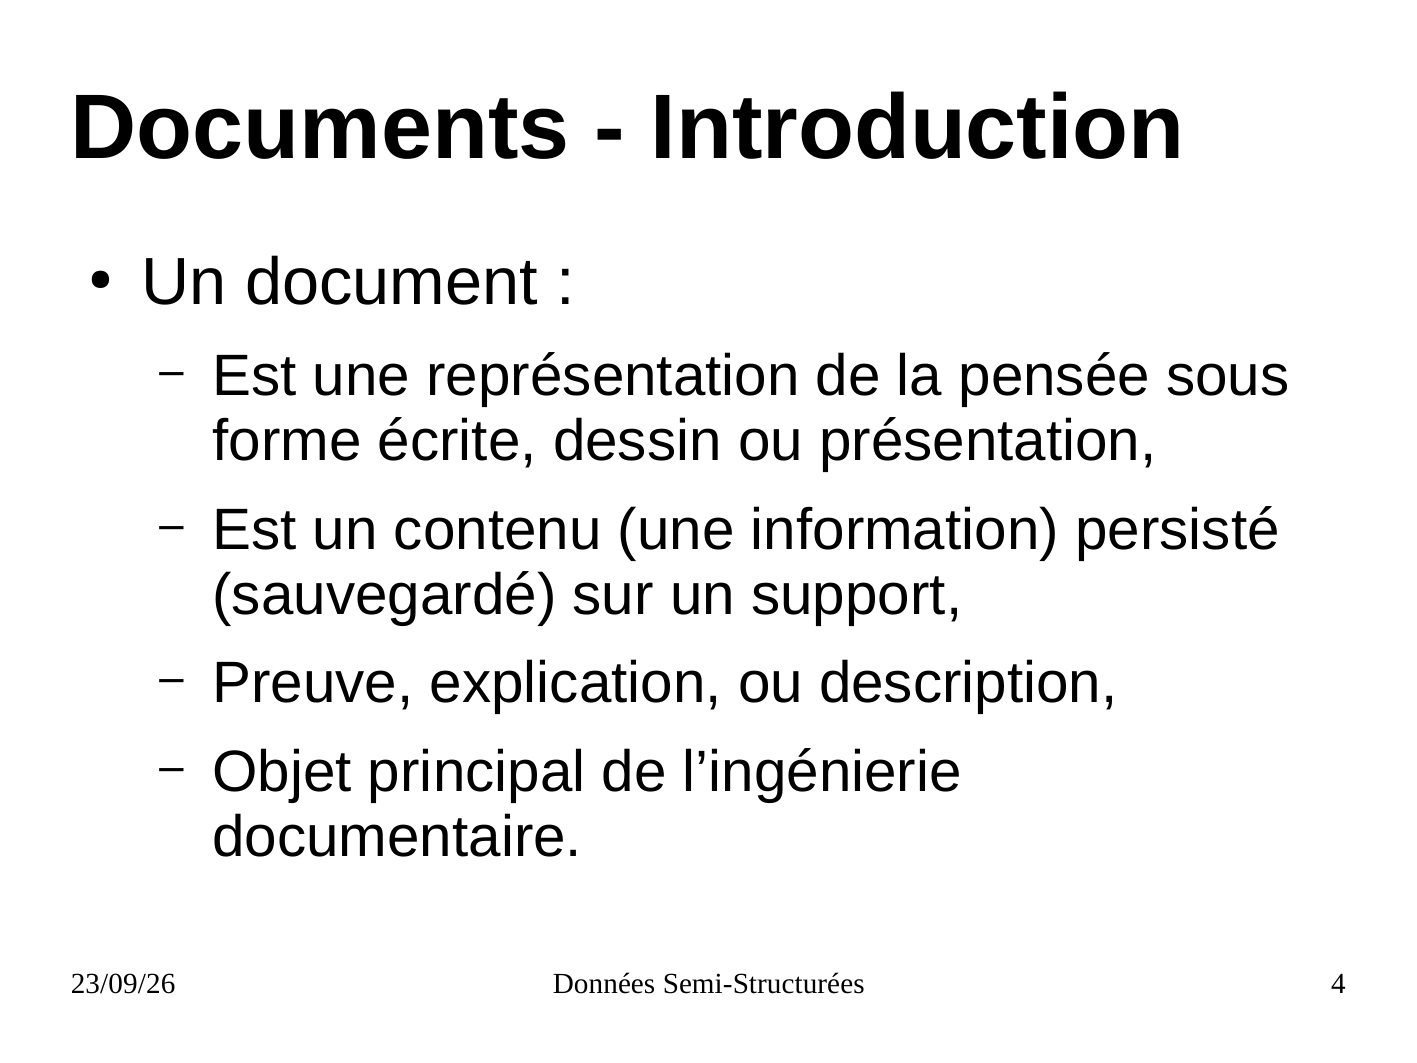

# Documents - Introduction
Un document :
Est une représentation de la pensée sous forme écrite, dessin ou présentation,
Est un contenu (une information) persisté (sauvegardé) sur un support,
Preuve, explication, ou description,
Objet principal de l’ingénierie documentaire.
Données Semi-Structurées
4